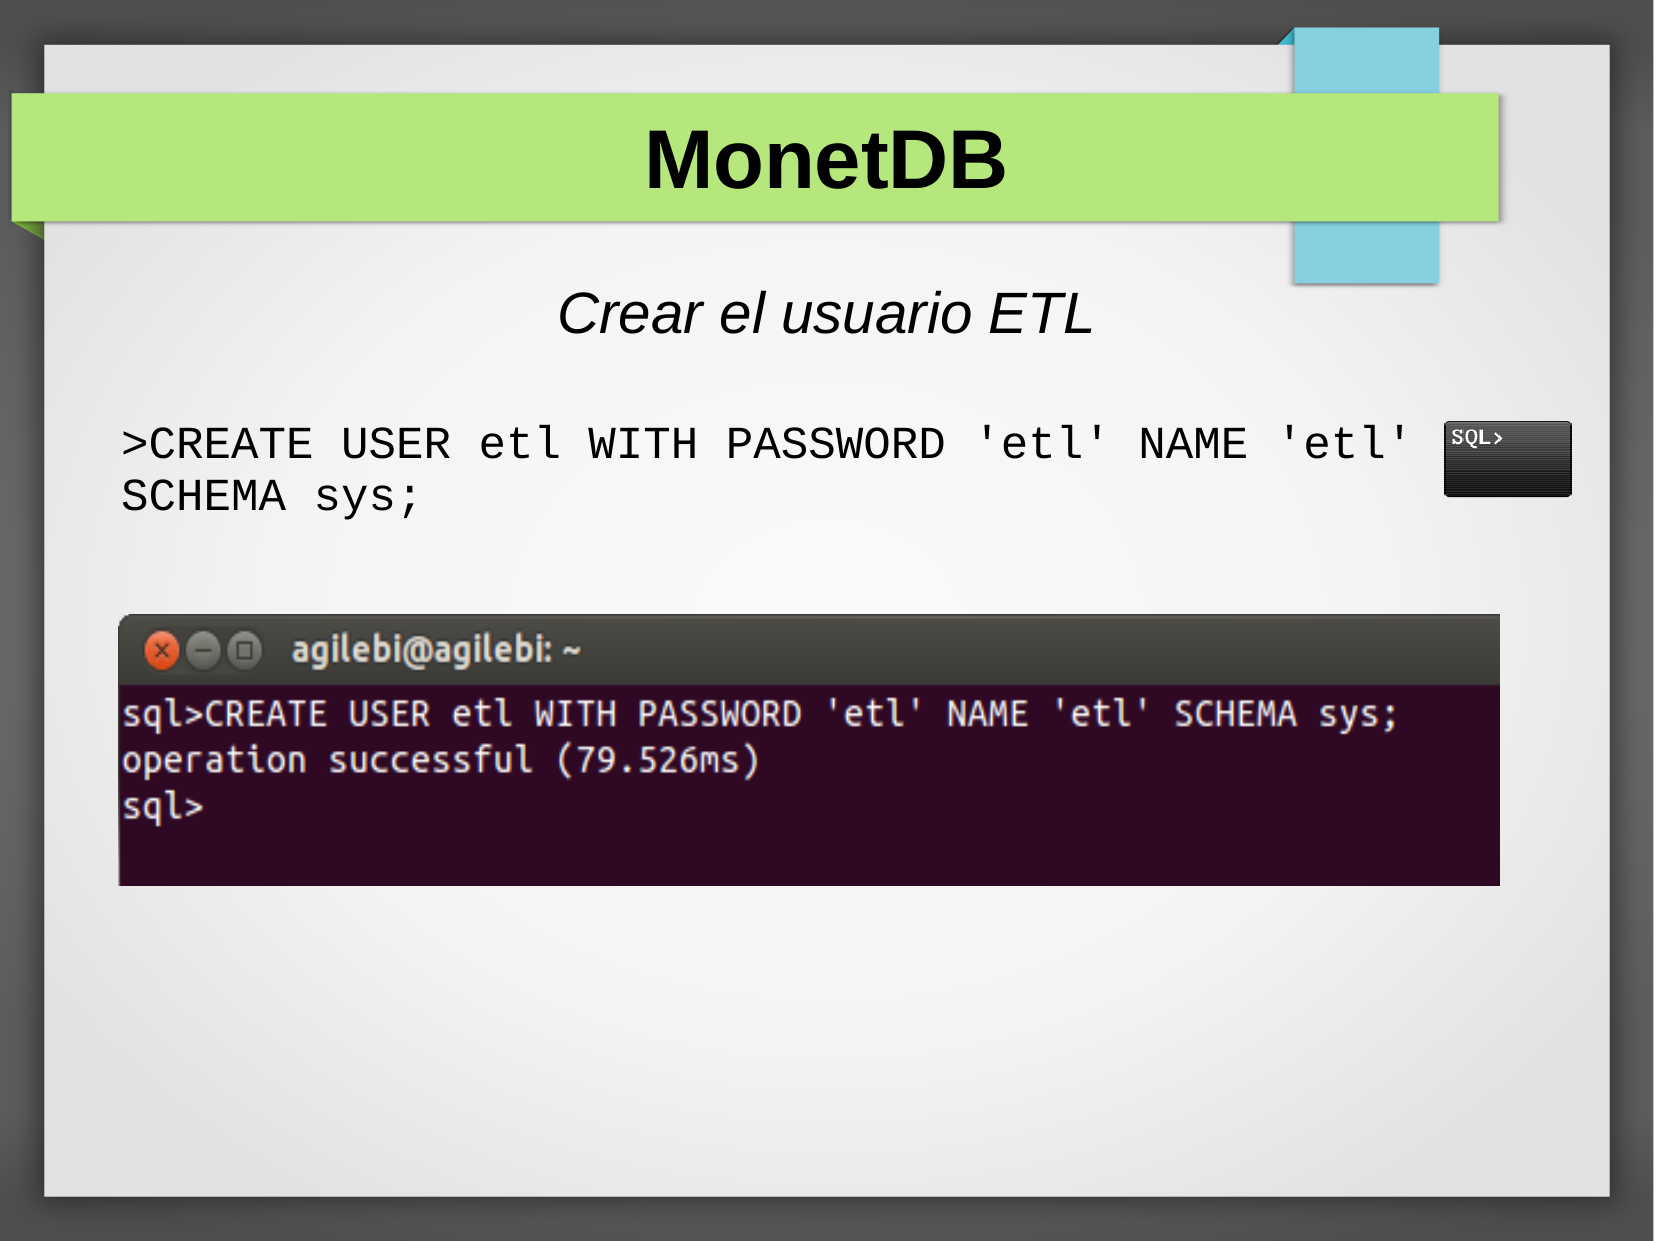

# MonetDB
Crear el usuario ETL
>CREATE USER etl WITH PASSWORD 'etl' NAME 'etl' SCHEMA sys;